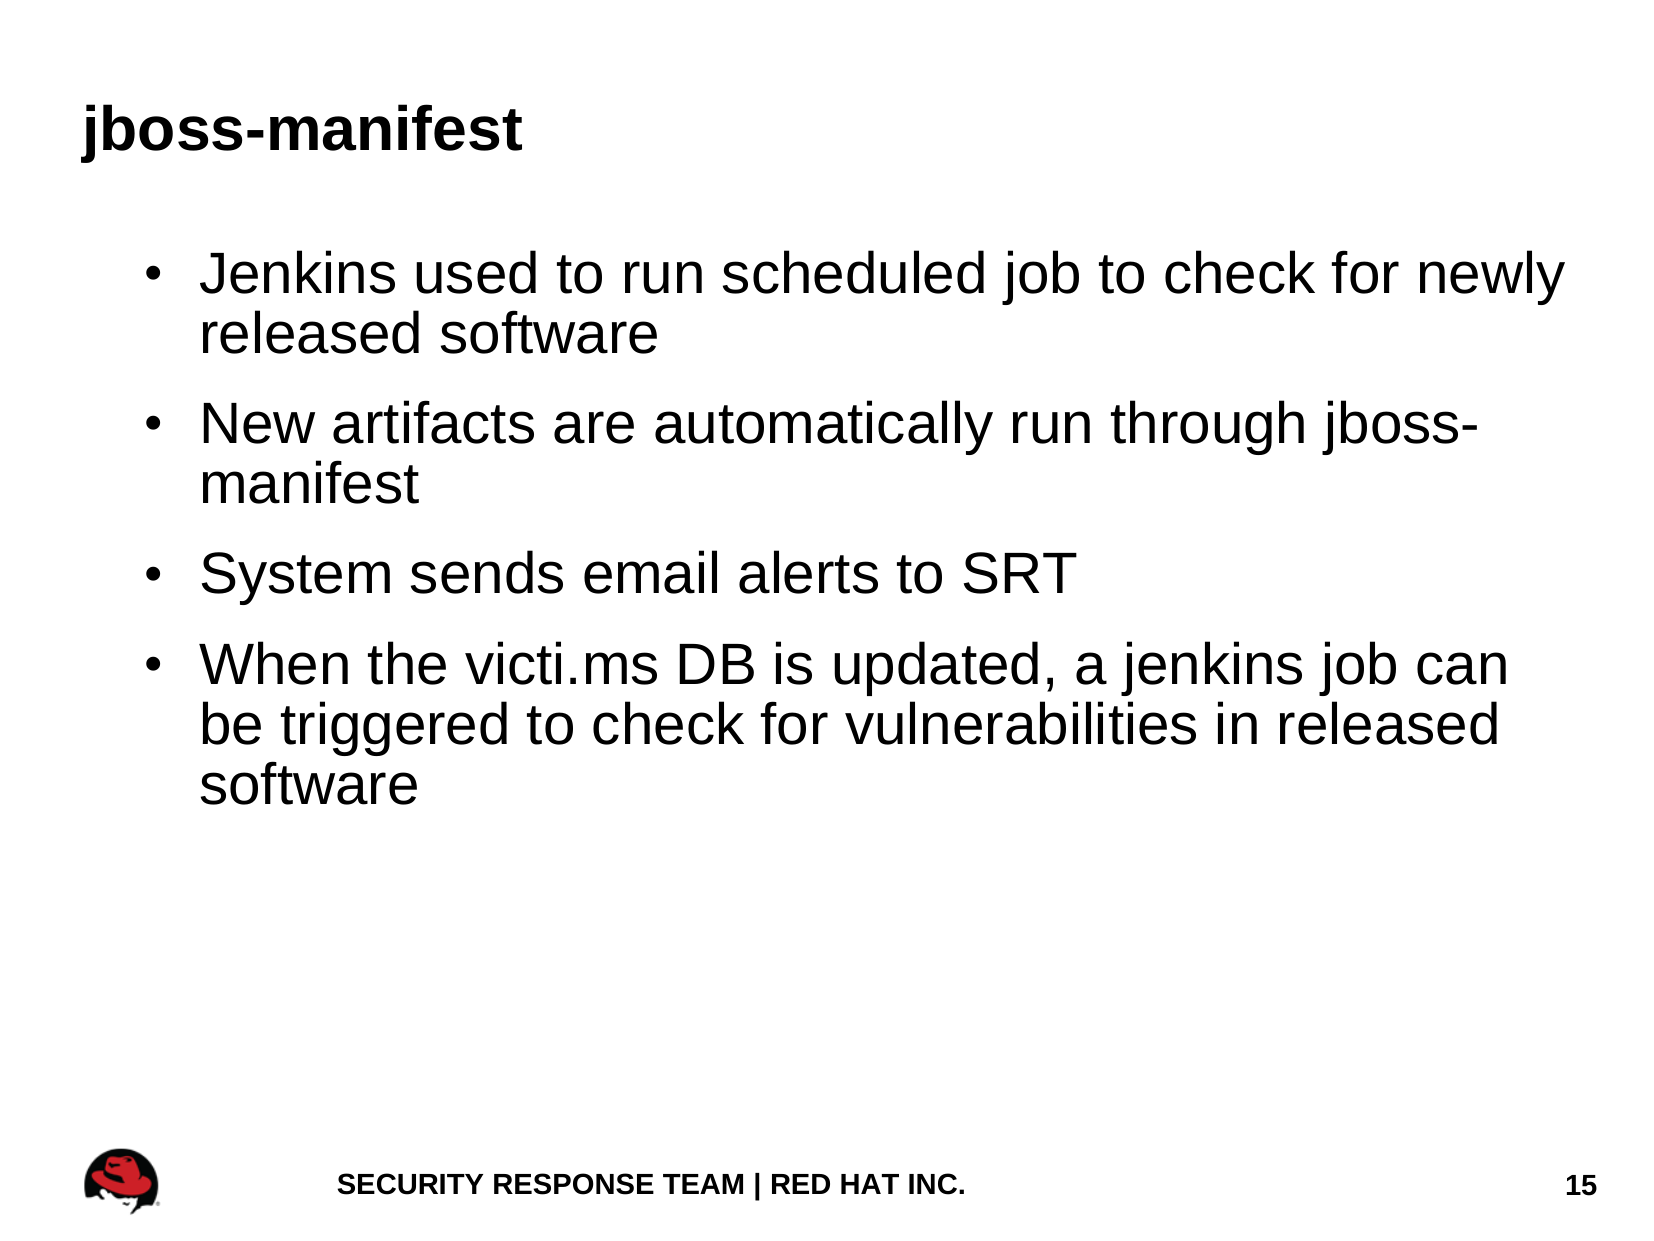

# jboss-manifest
Jenkins used to run scheduled job to check for newly released software
New artifacts are automatically run through jboss-manifest
System sends email alerts to SRT
When the victi.ms DB is updated, a jenkins job can be triggered to check for vulnerabilities in released software